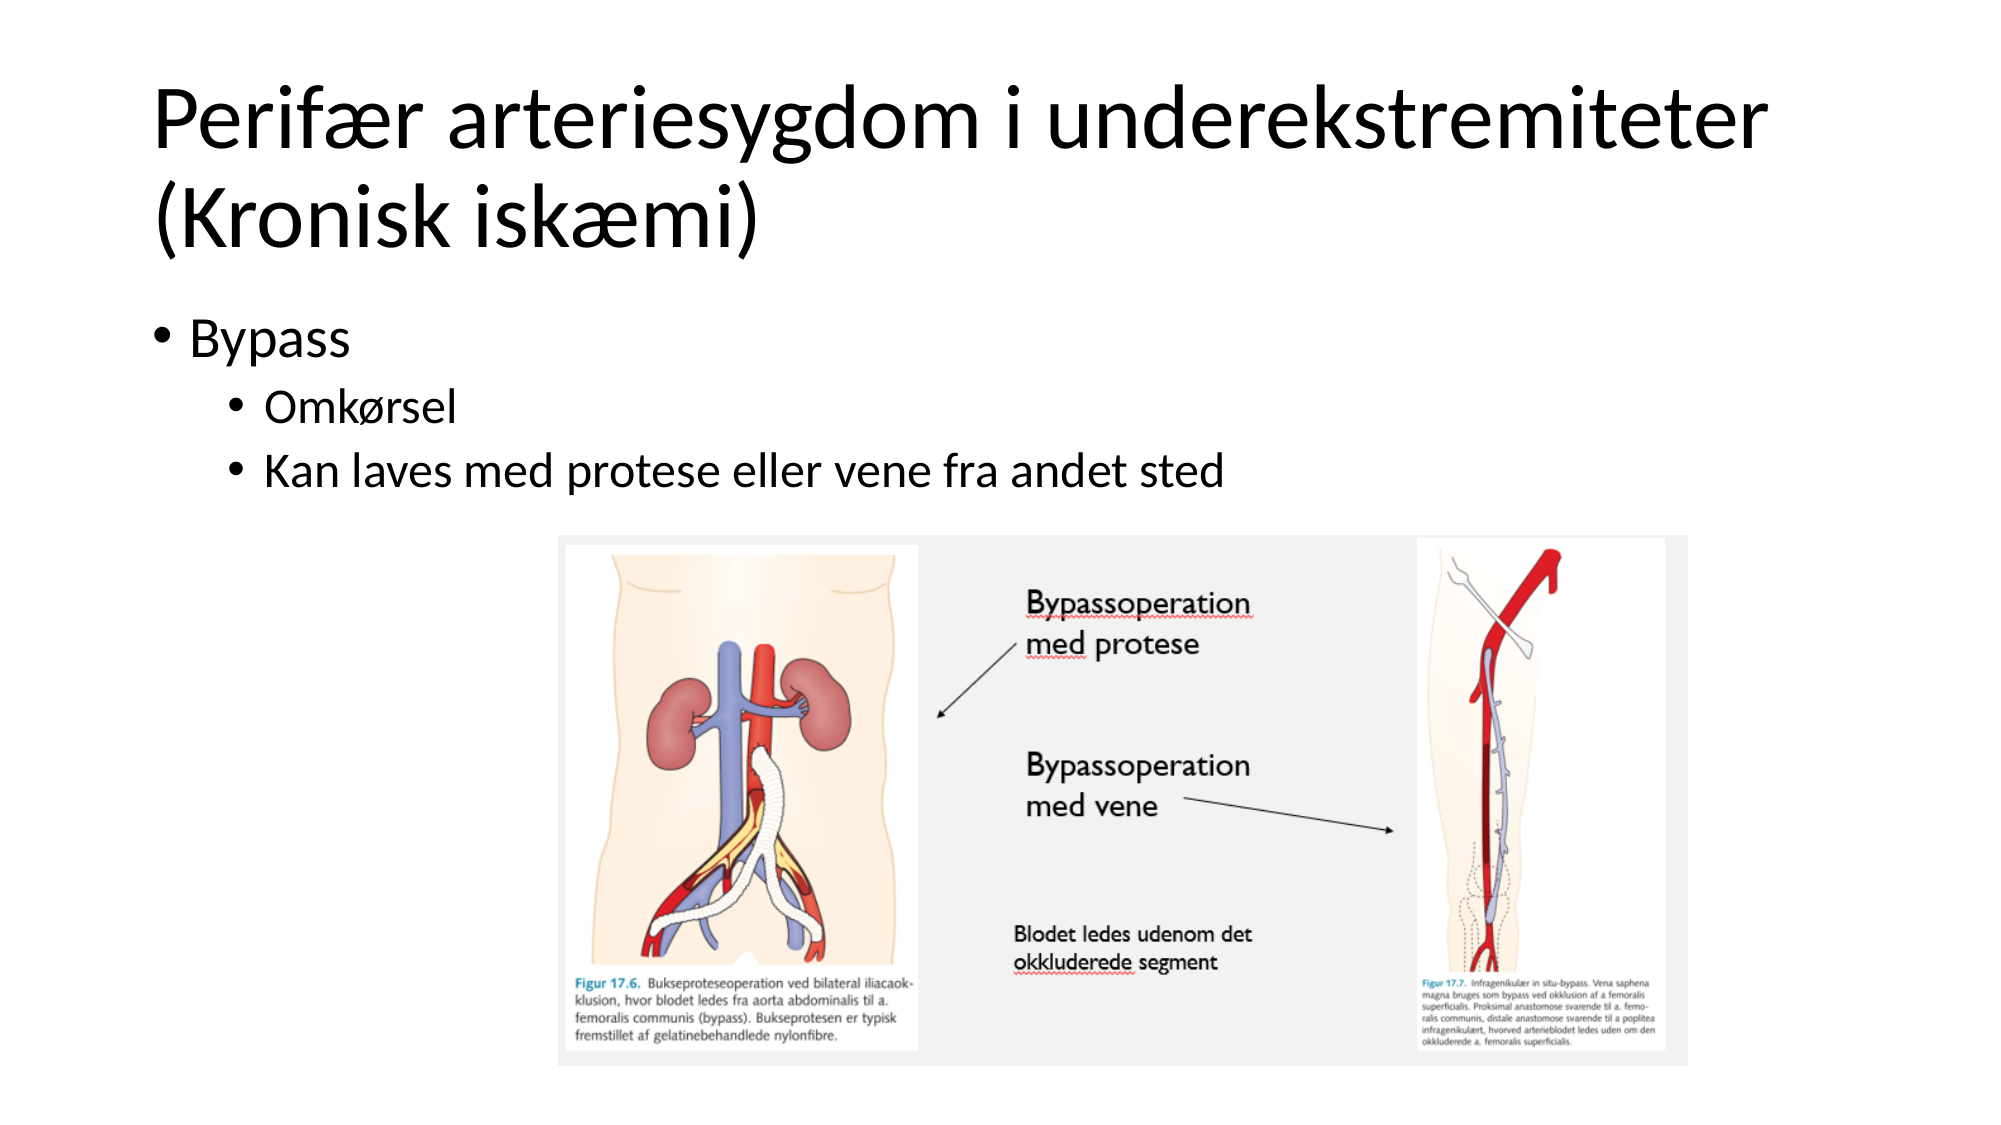

# Perifær arteriesygdom i underekstremiteter (Kronisk iskæmi)
Bypass
Omkørsel
Kan laves med protese eller vene fra andet sted